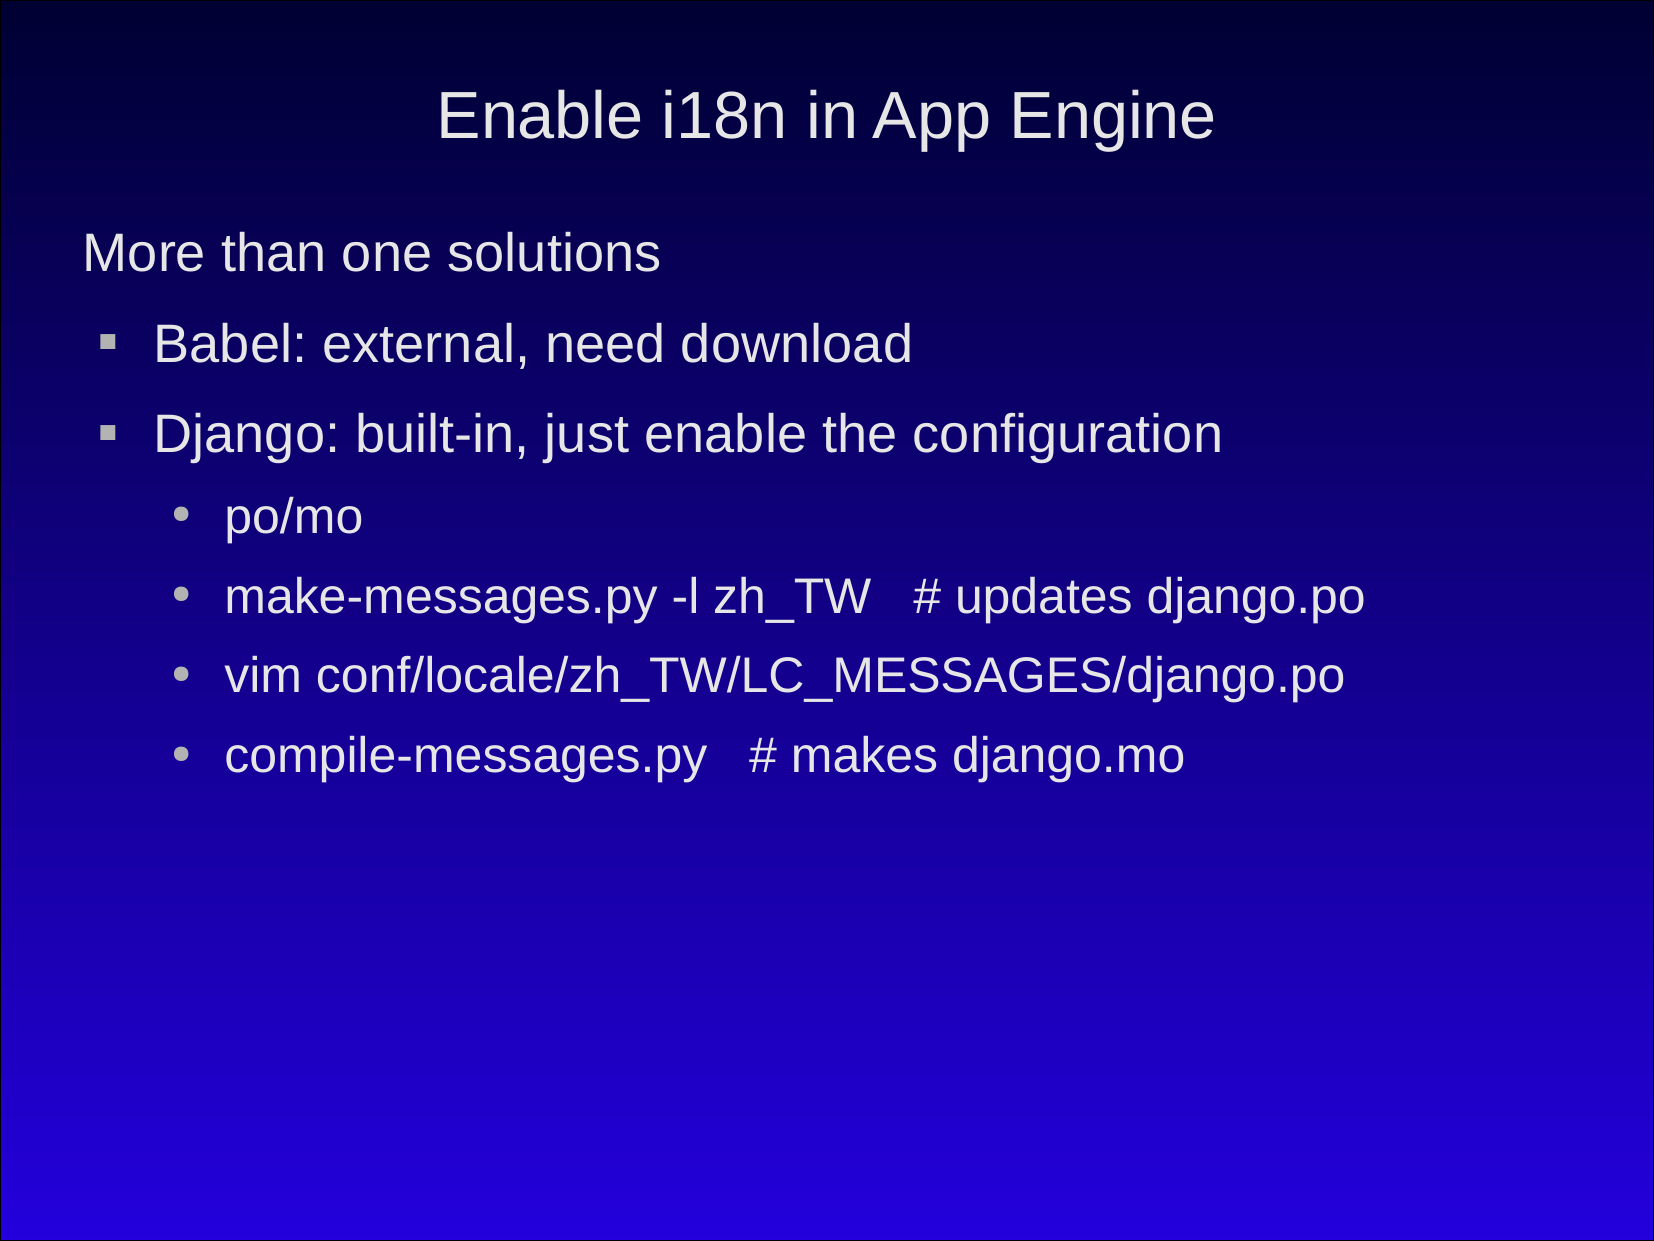

# Enable i18n in App Engine
More than one solutions
Babel: external, need download
Django: built-in, just enable the configuration
po/mo
make-messages.py -l zh_TW # updates django.po
vim conf/locale/zh_TW/LC_MESSAGES/django.po
compile-messages.py # makes django.mo